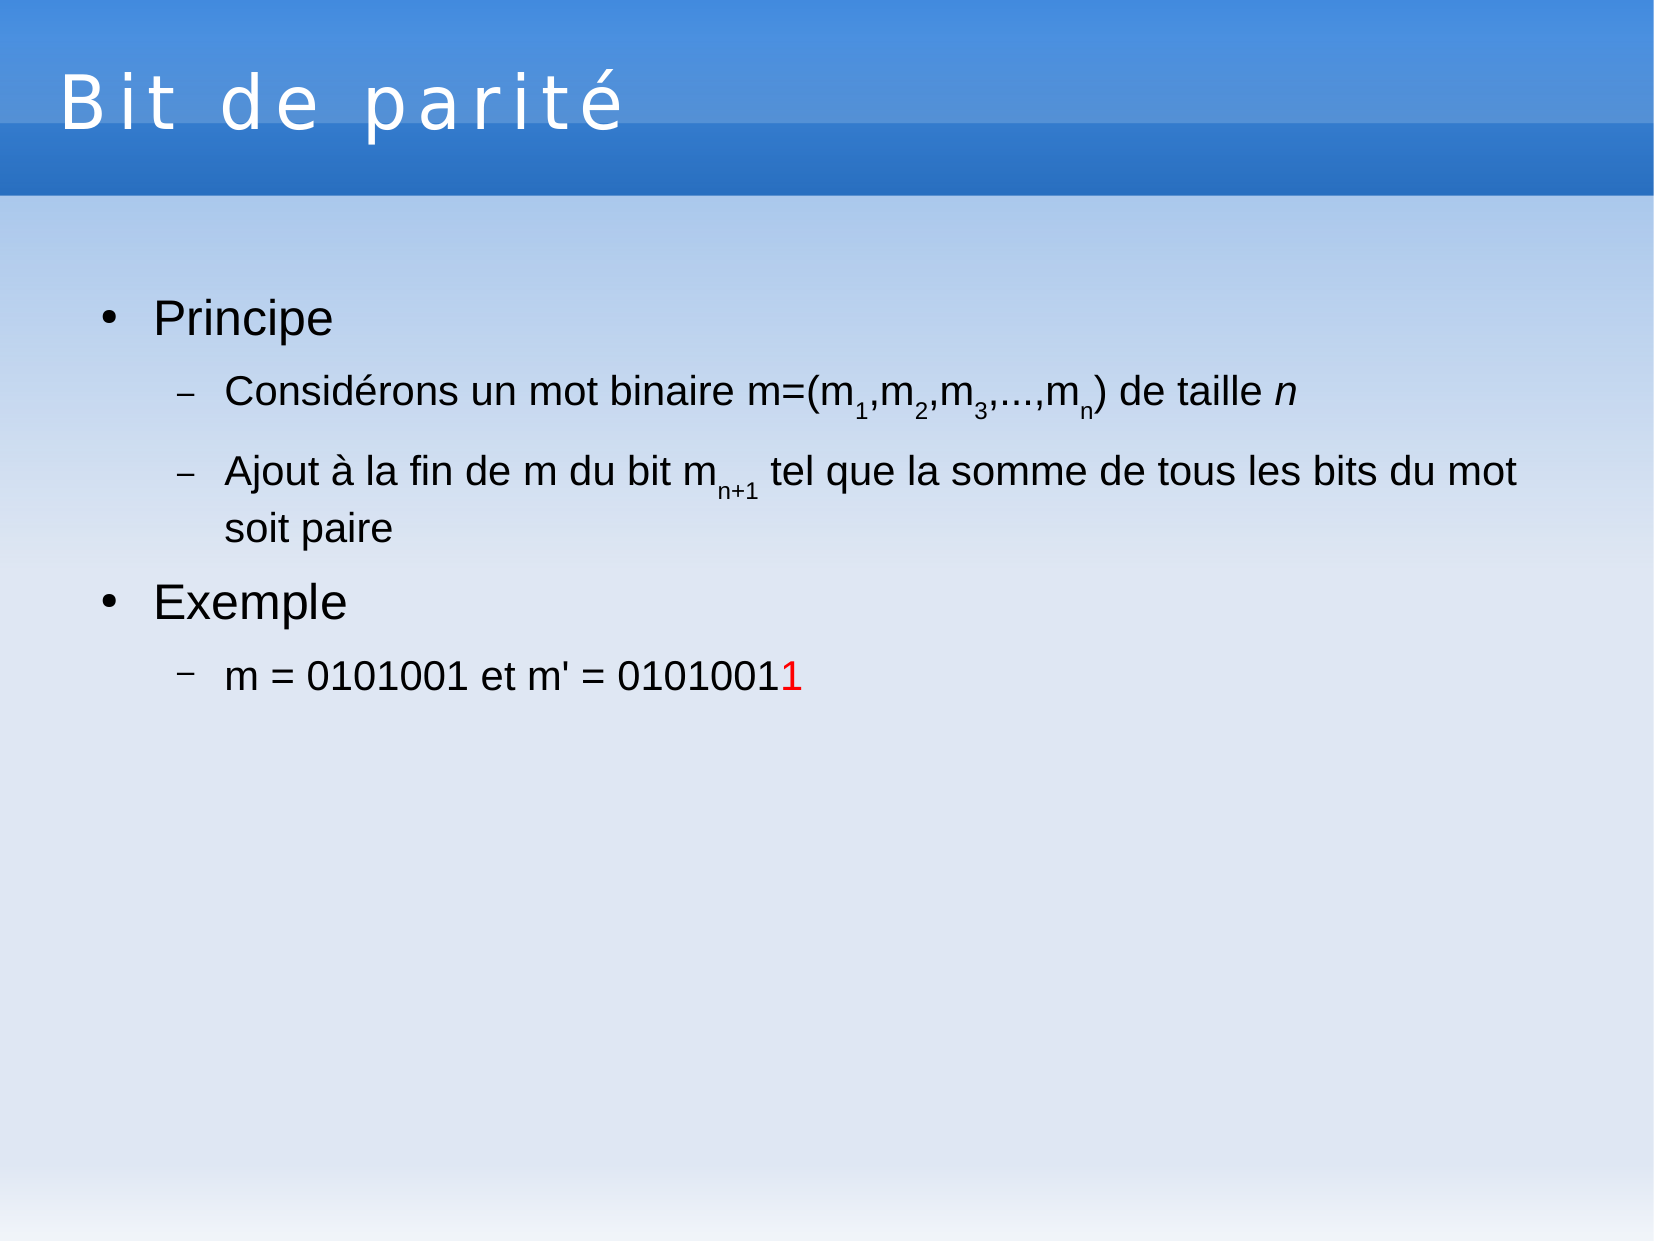

# Bit de parité
Principe
Considérons un mot binaire m=(m1,m2,m3,...,mn) de taille n
Ajout à la fin de m du bit mn+1 tel que la somme de tous les bits du mot soit paire
Exemple
m = 0101001 et m' = 01010011